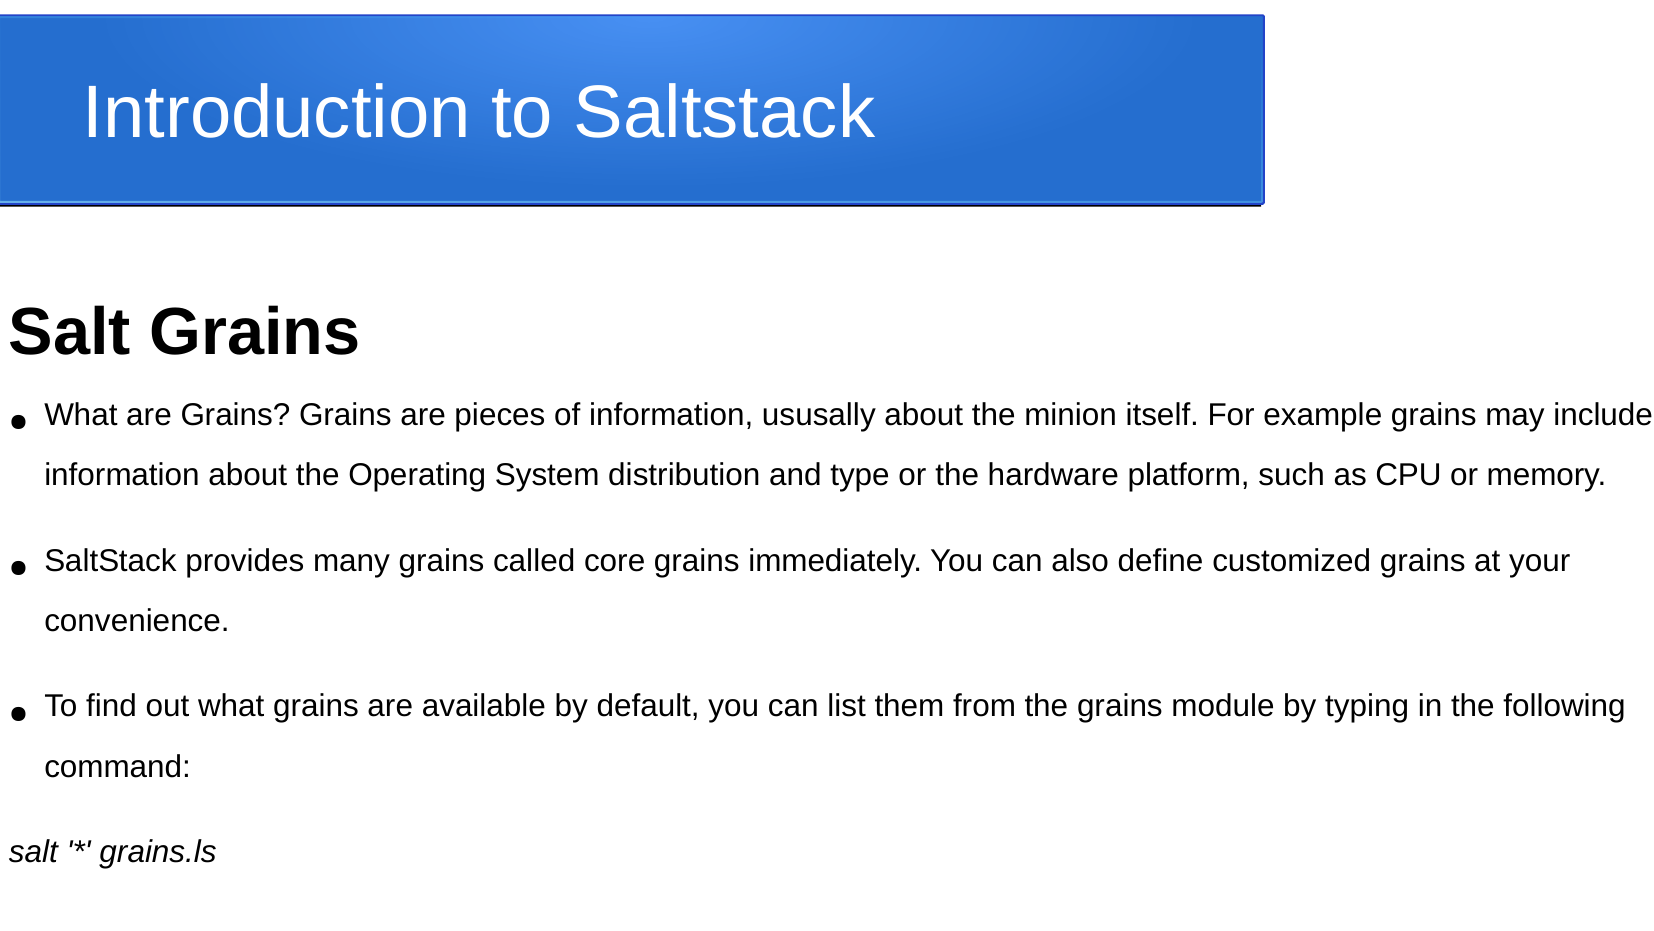

# Introduction to Saltstack
Salt Grains
What are Grains? Grains are pieces of information, ususally about the minion itself. For example grains may include information about the Operating System distribution and type or the hardware platform, such as CPU or memory.
SaltStack provides many grains called core grains immediately. You can also define customized grains at your convenience.
To find out what grains are available by default, you can list them from the grains module by typing in the following command:
salt '*' grains.ls